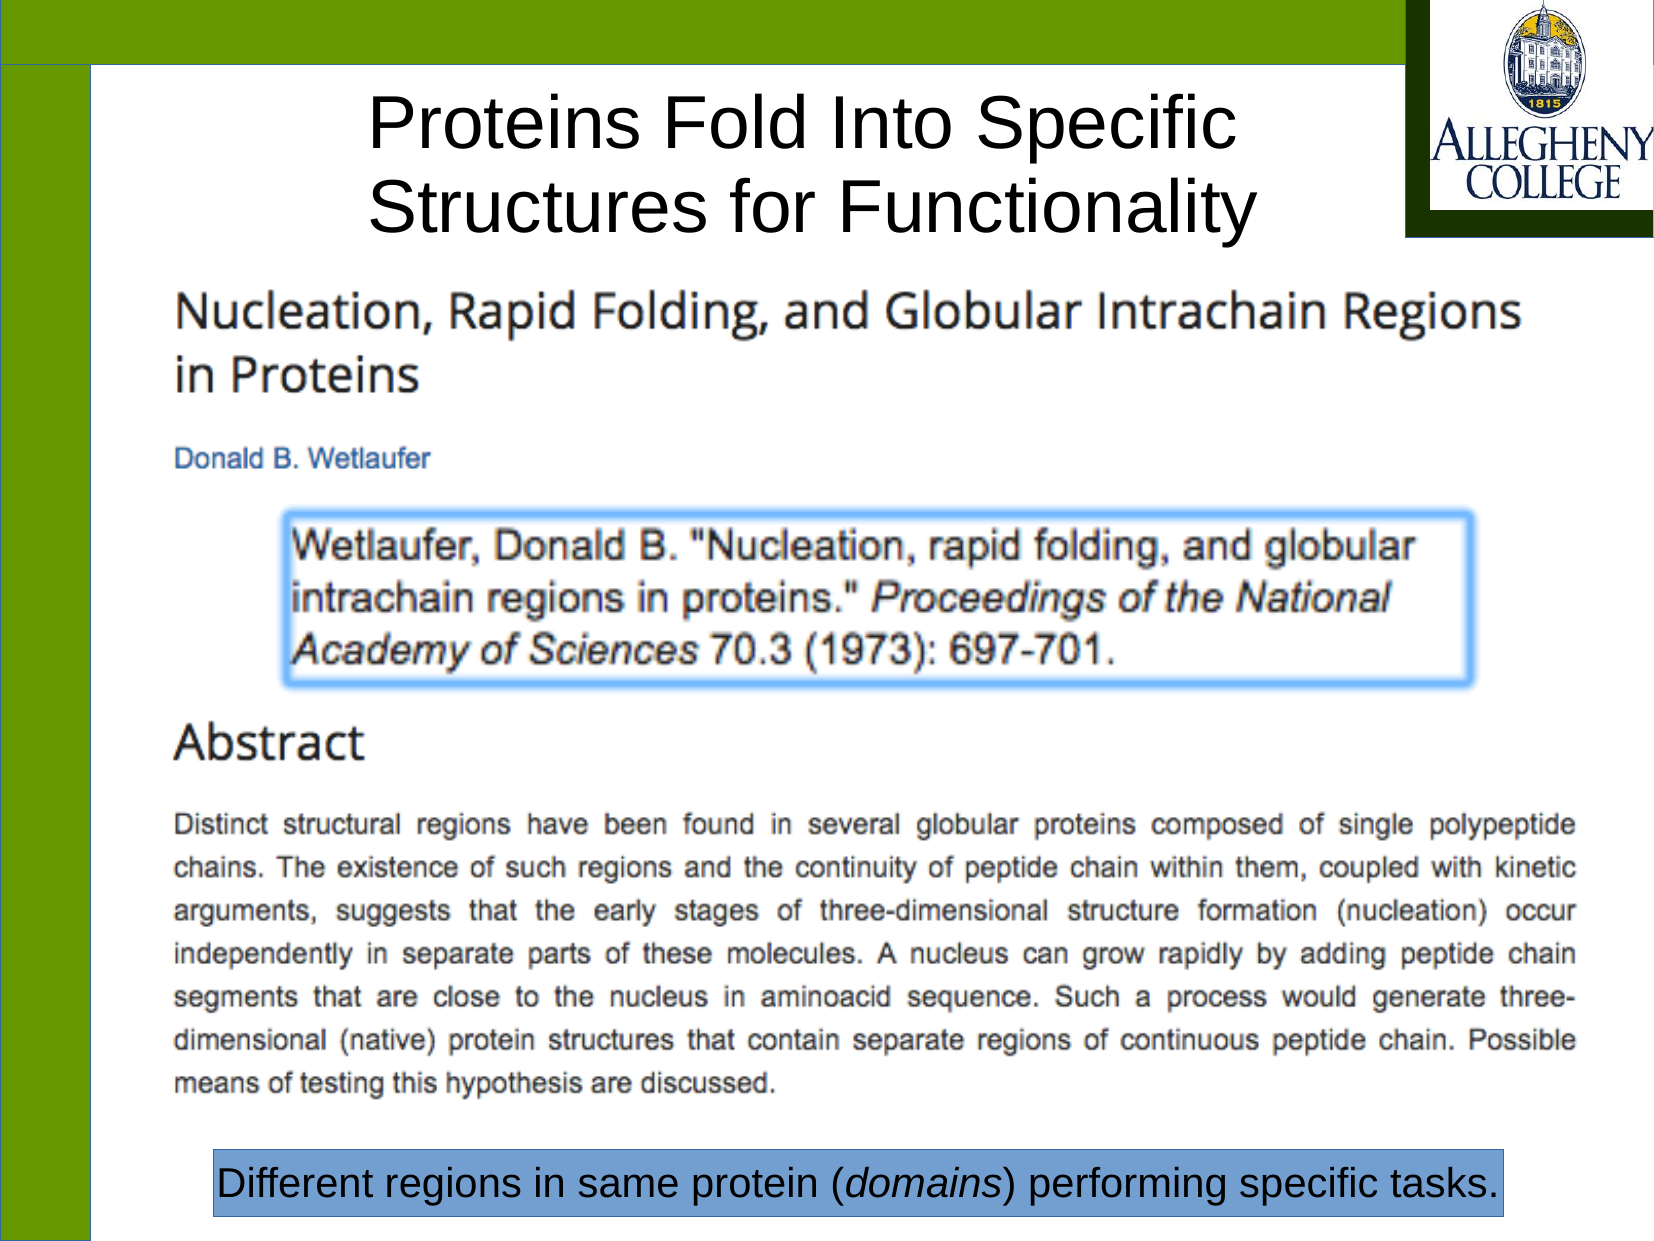

# Proteins Fold Into Specific Structures for Functionality
Different regions in same protein (domains) performing specific tasks.